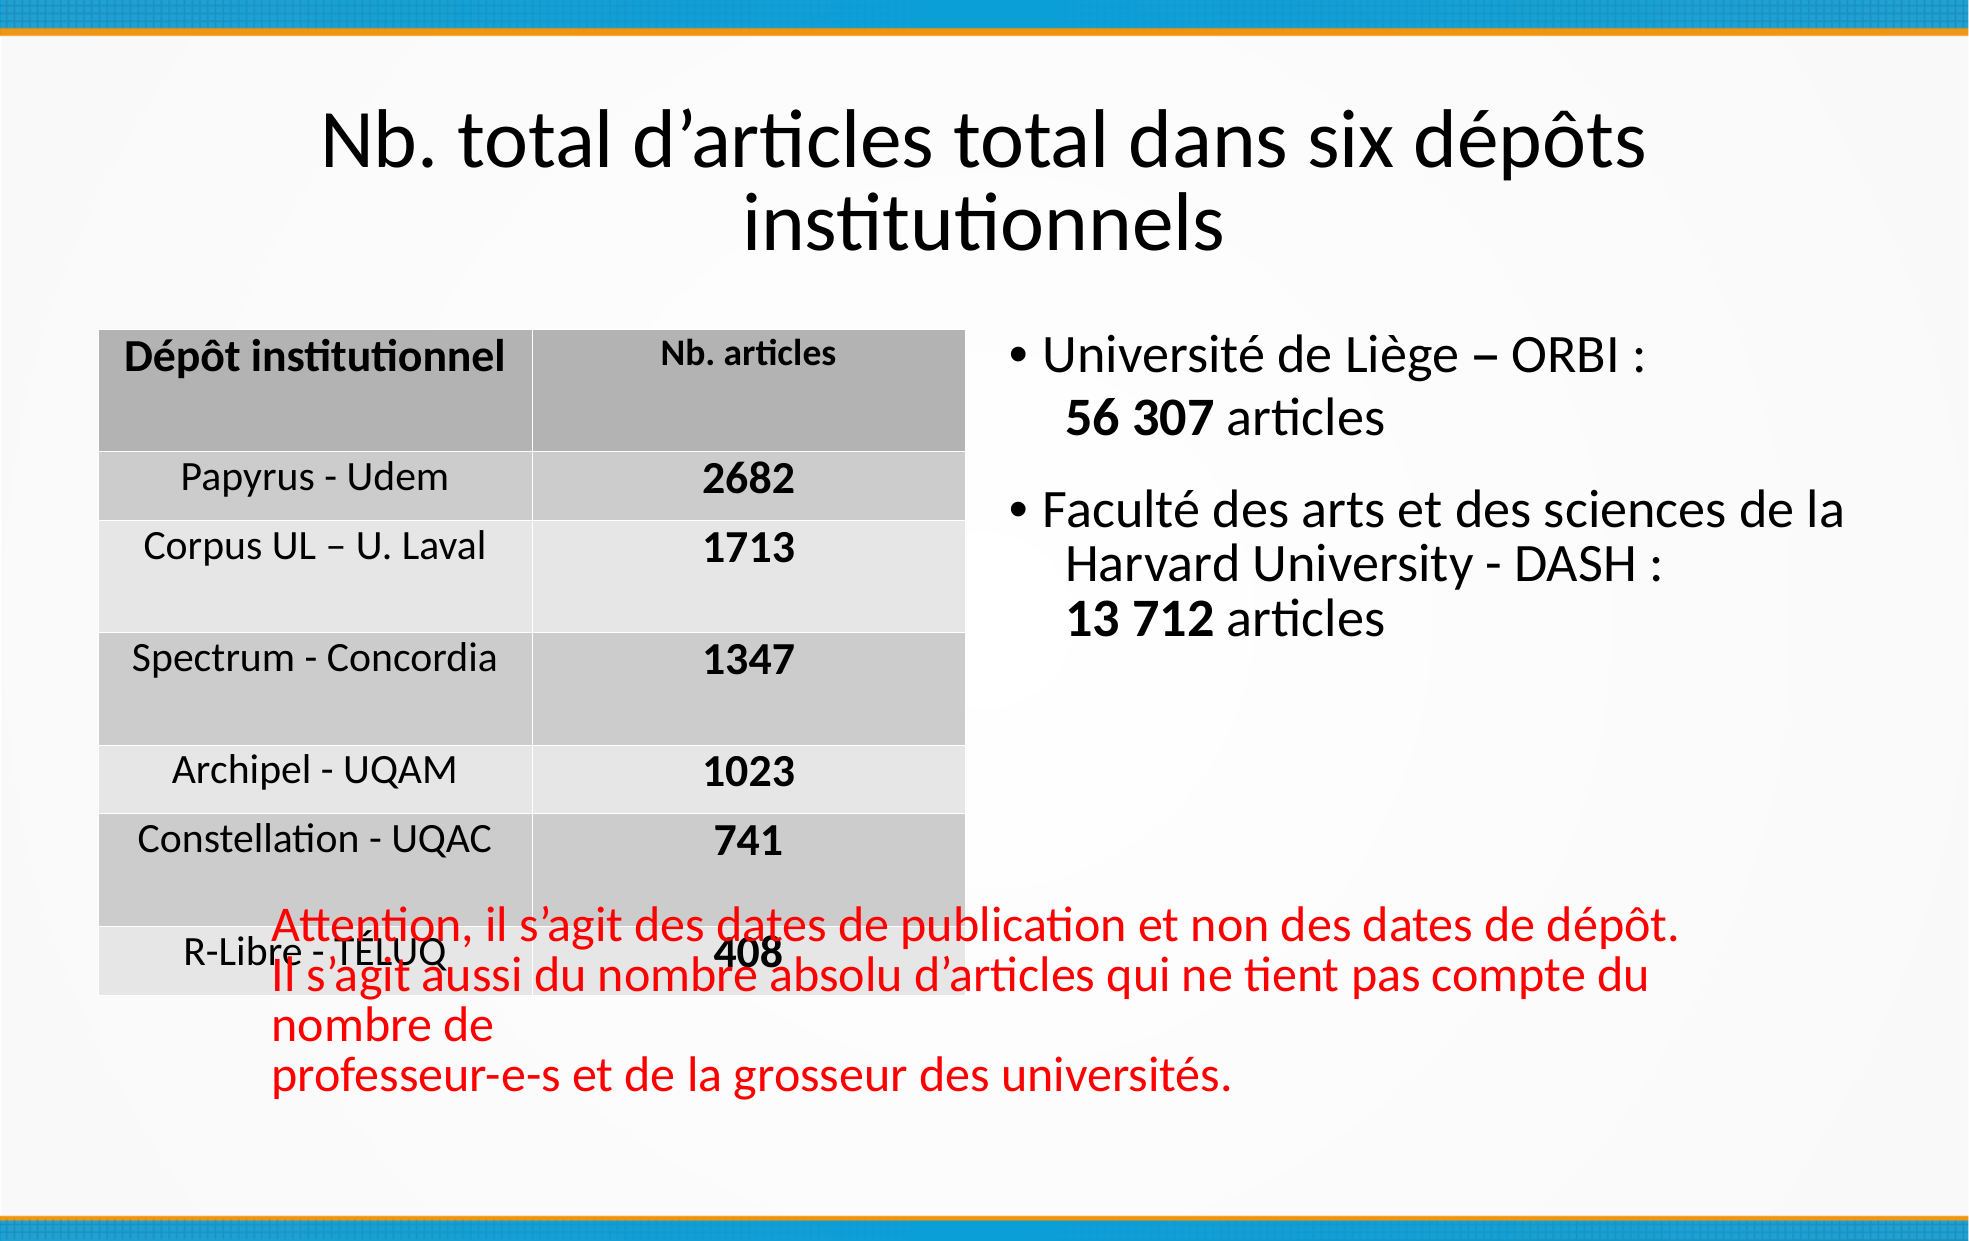

# Nb. total d’articles total dans six dépôts institutionnels
• Université de Liège – ORBI :
56 307 articles
• Faculté des arts et des sciences de la Harvard University - DASH :
13 712 articles
| Dépôt institutionnel | Nb. articles |
| --- | --- |
| Papyrus - Udem | 2682 |
| Corpus UL – U. Laval | 1713 |
| Spectrum - Concordia | 1347 |
| Archipel - UQAM | 1023 |
| Constellation - UQAC | 741 |
| R-Libre - TÉLUQ | 408 |
Attention, il s’agit des dates de publication et non des dates de dépôt.
Il s’agit aussi du nombre absolu d’articles qui ne tient pas compte du nombre de
professeur-e-s et de la grosseur des universités.